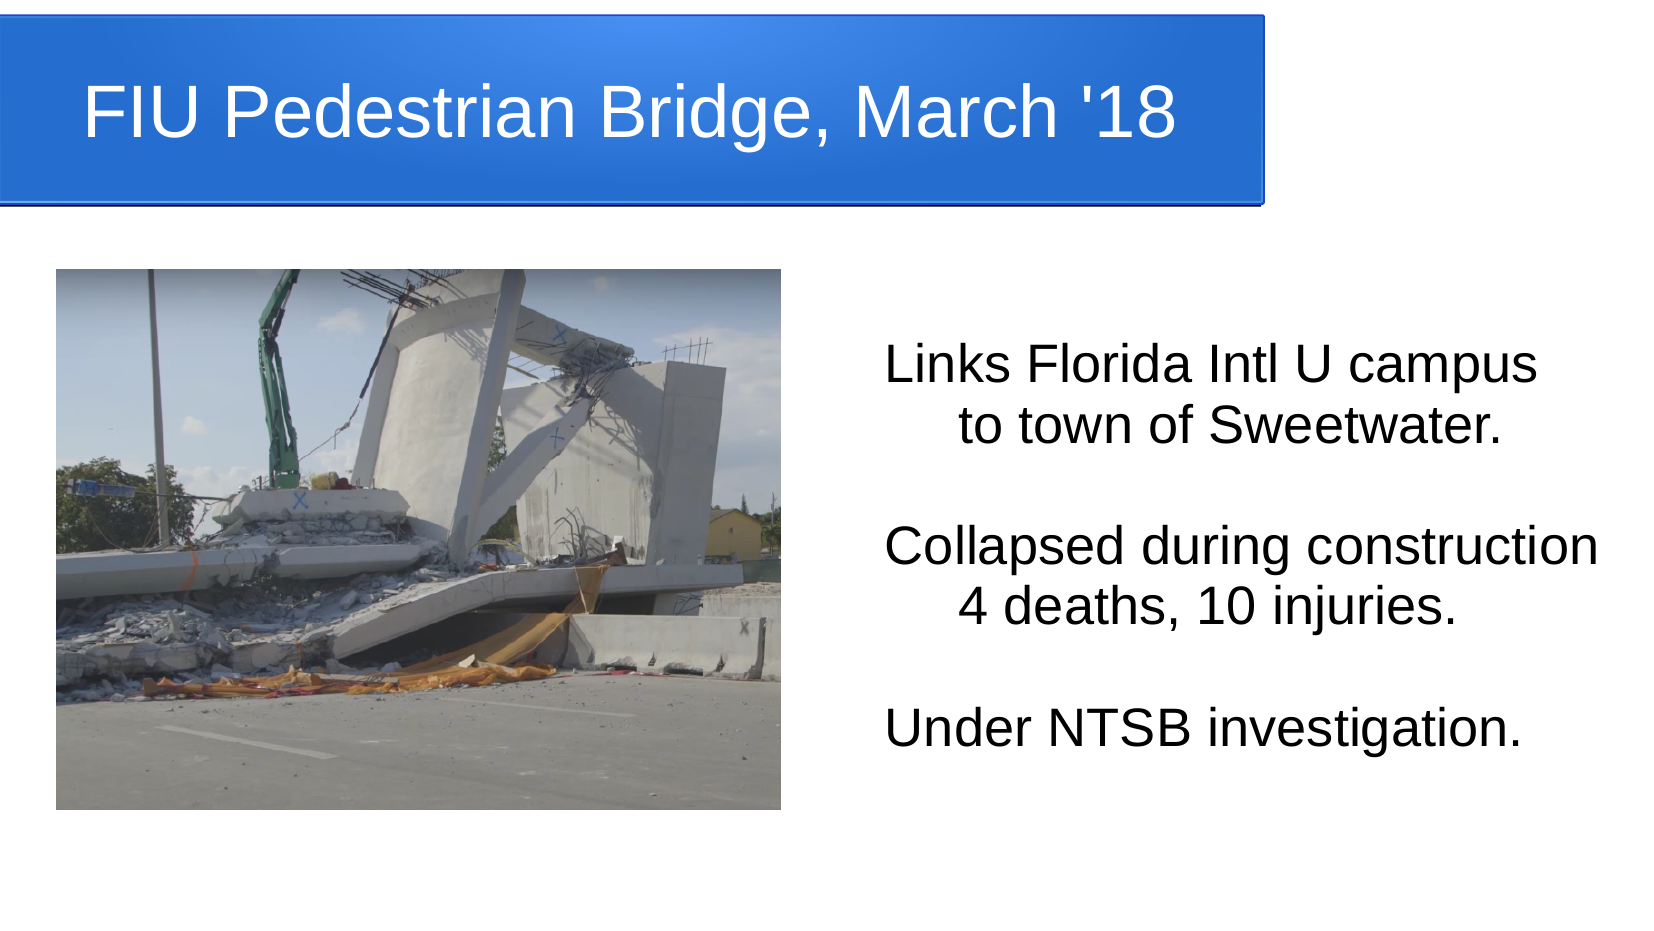

# FIU Pedestrian Bridge, March '18
Links Florida Intl U campus
	to town of Sweetwater.
Collapsed during construction
	4 deaths, 10 injuries.
Under NTSB investigation.